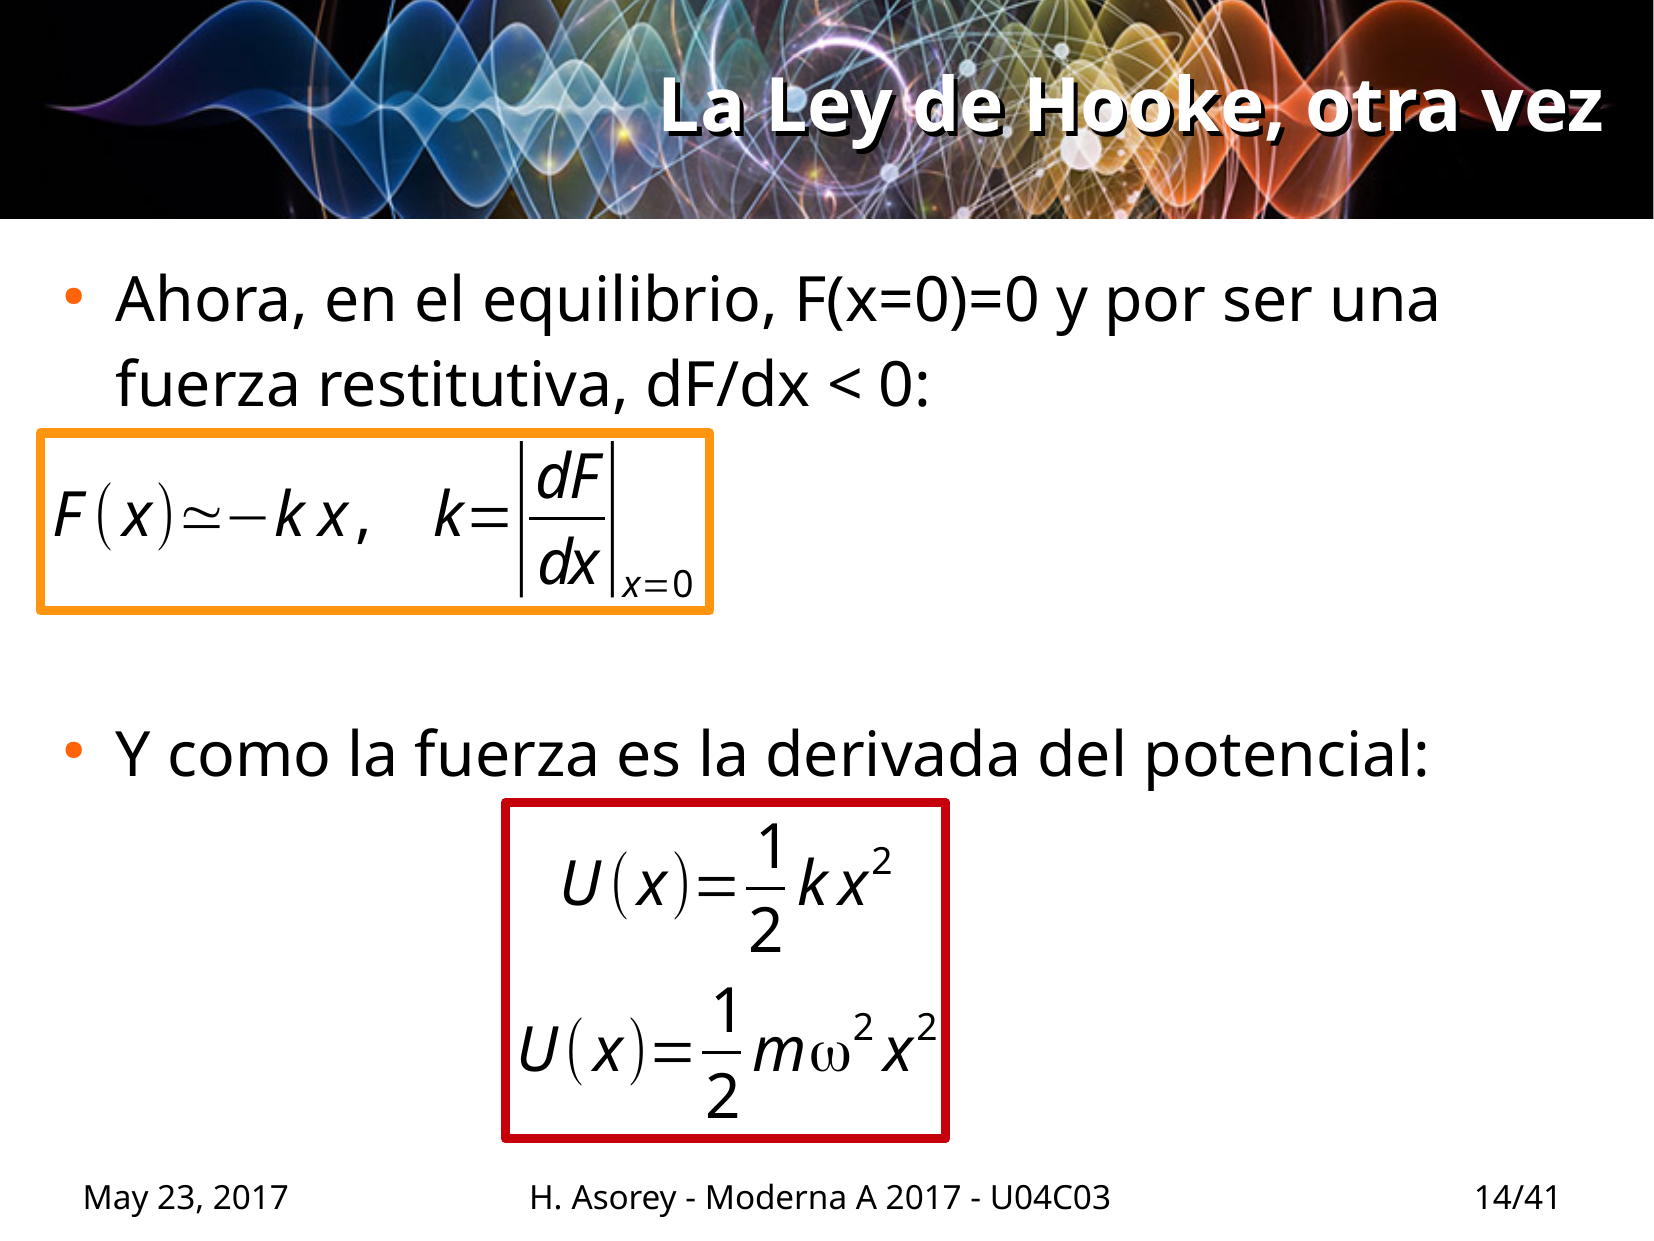

# La Ley de Hooke, otra vez
Ahora, en el equilibrio, F(x=0)=0 y por ser una fuerza restitutiva, dF/dx < 0:
Y como la fuerza es la derivada del potencial:
May 23, 2017
H. Asorey - Moderna A 2017 - U04C03
14